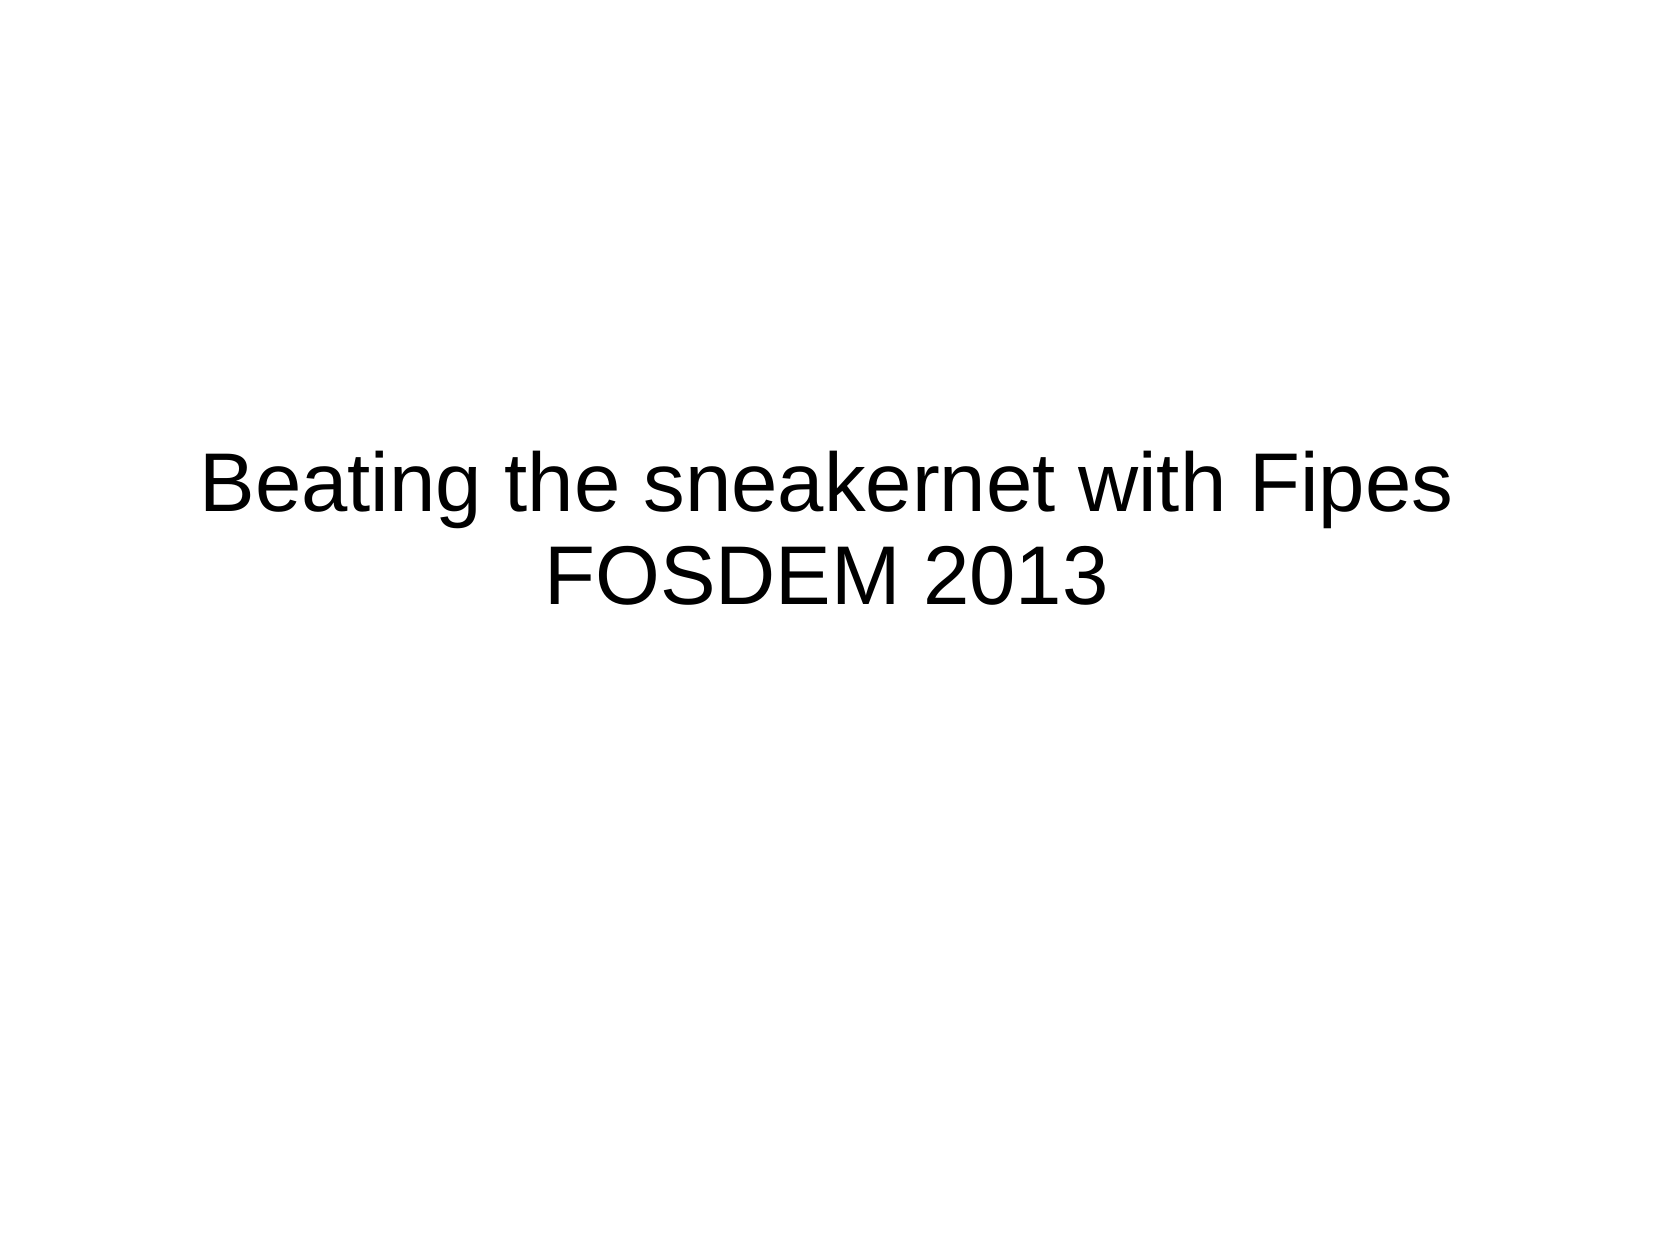

# Beating the sneakernet with Fipes
FOSDEM 2013